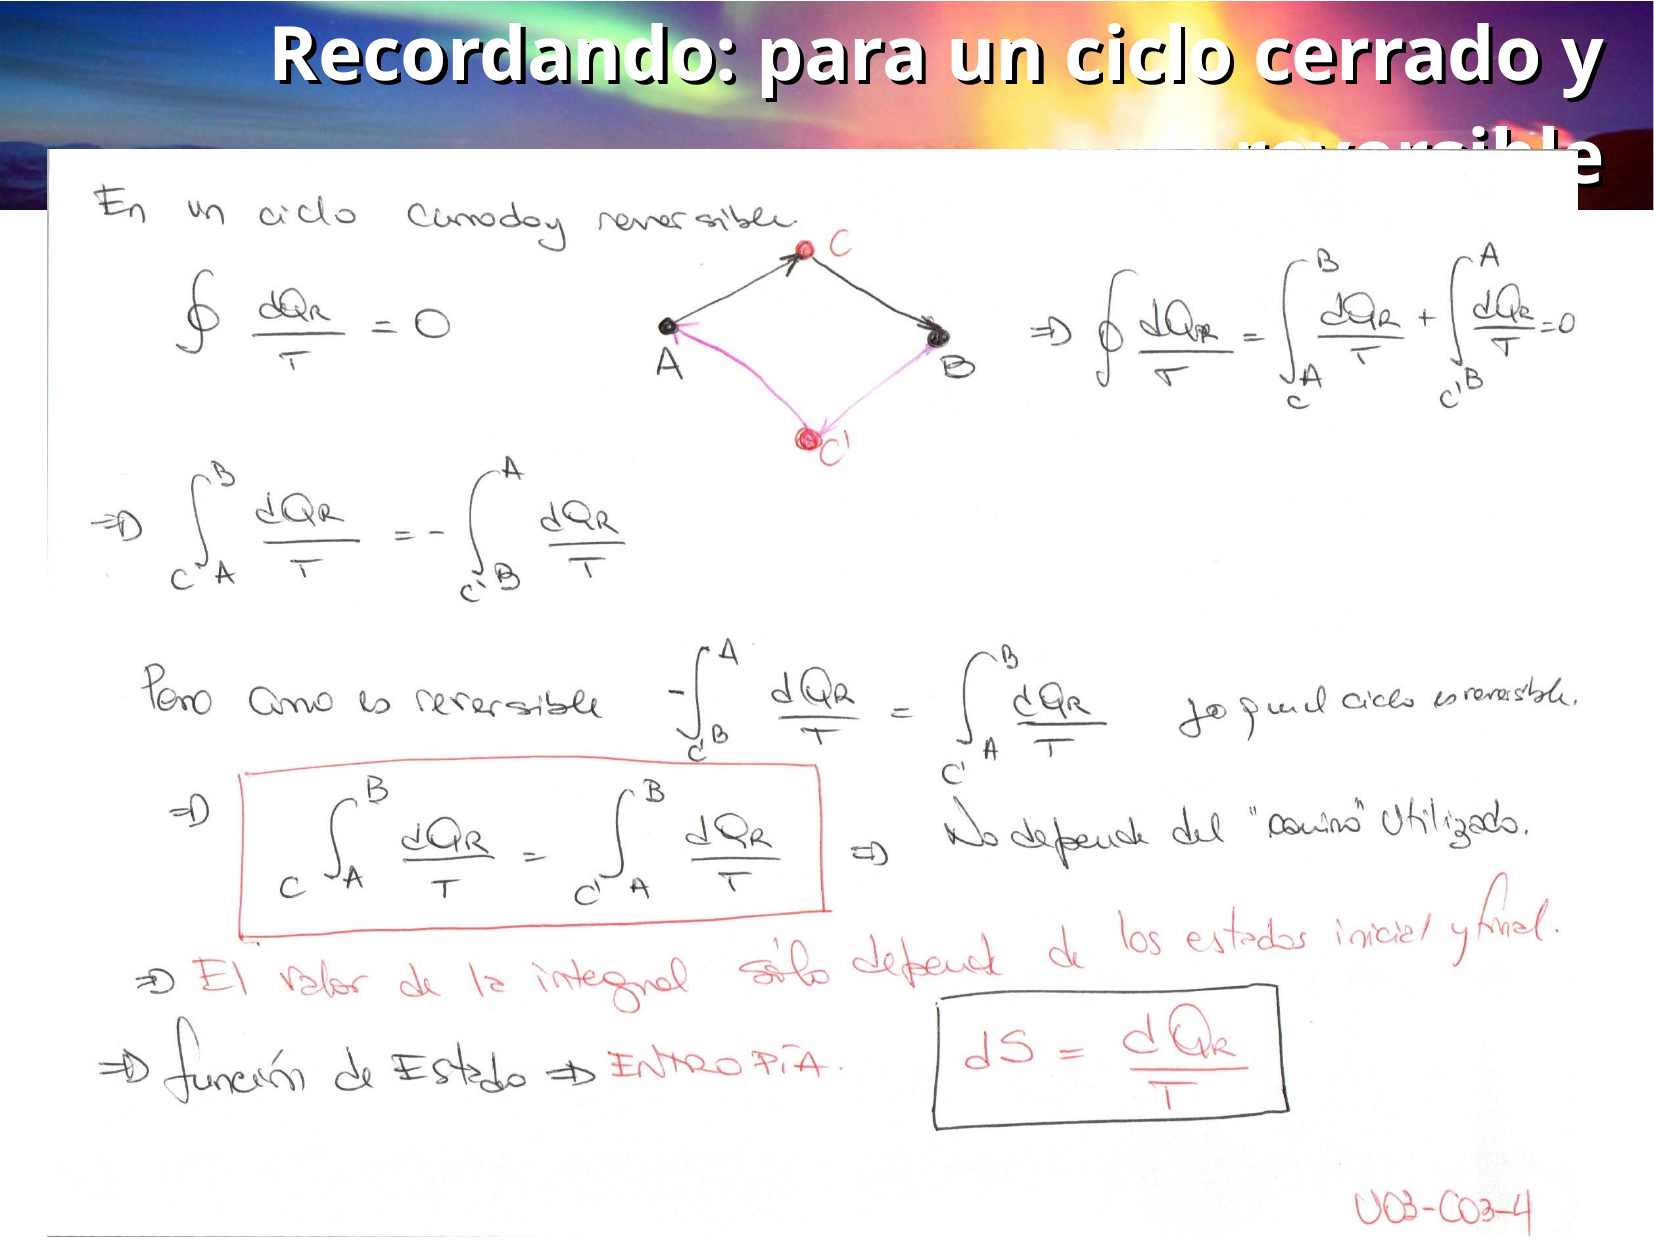

# Recordando: para un ciclo cerrado y reversible
May 12, 2020
H. Asorey - F3B 2020
19